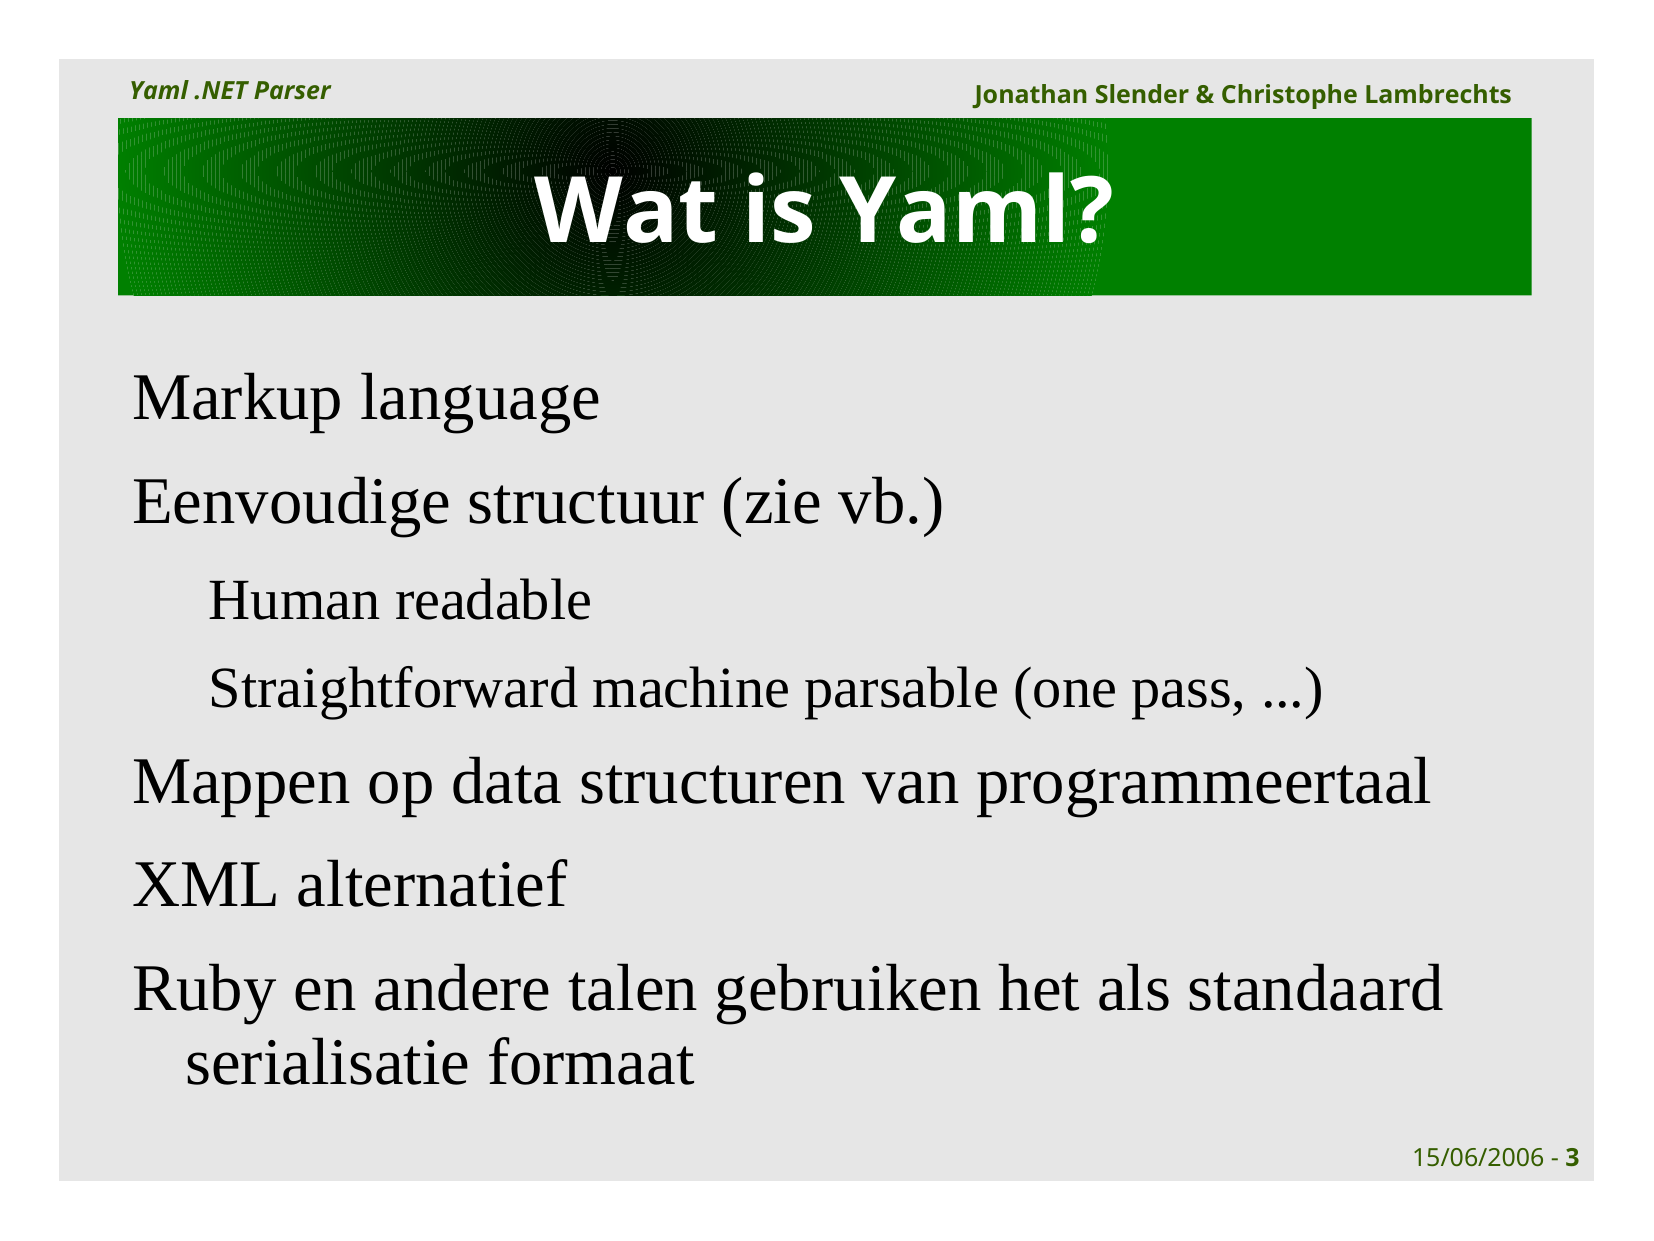

# Wat is Yaml?
Markup language
Eenvoudige structuur (zie vb.)
Human readable
Straightforward machine parsable (one pass, ...)
Mappen op data structuren van programmeertaal
XML alternatief
Ruby en andere talen gebruiken het als standaard serialisatie formaat